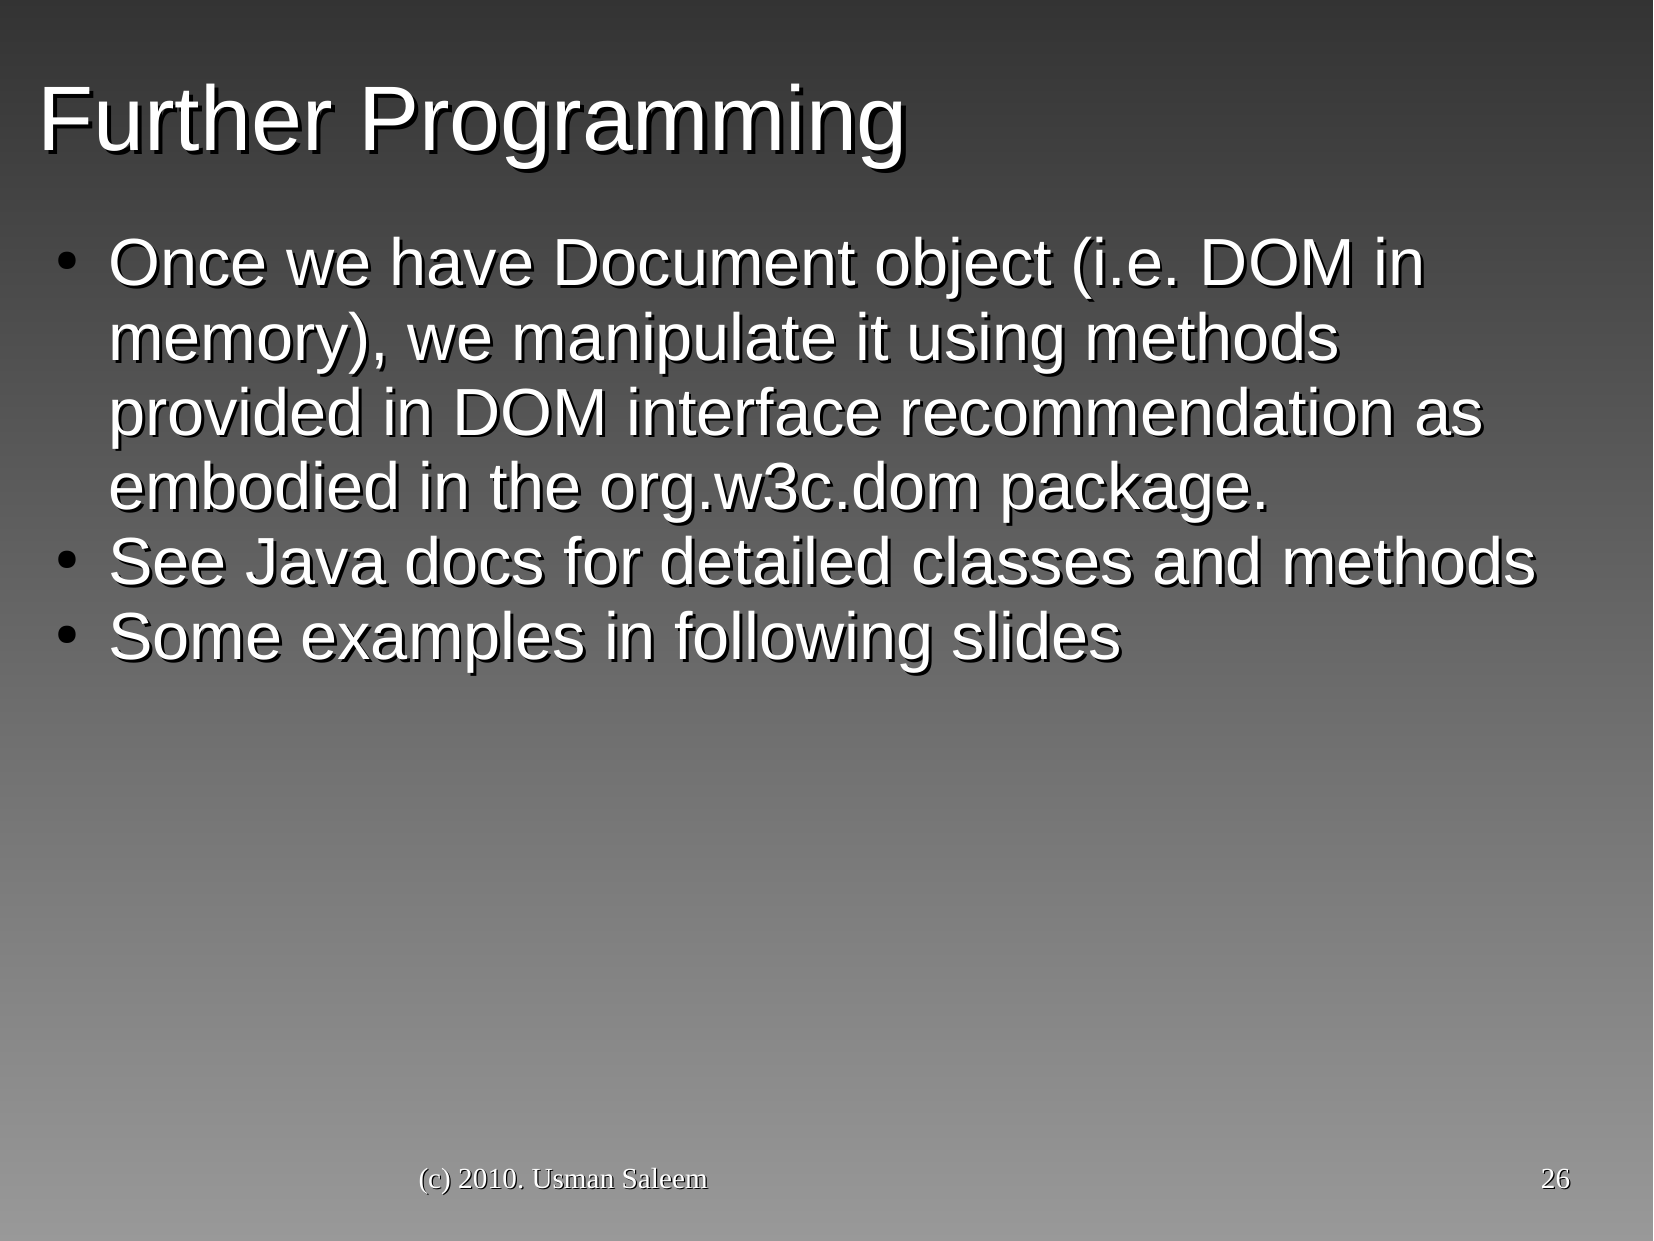

# Further Programming
Once we have Document object (i.e. DOM in memory), we manipulate it using methods provided in DOM interface recommendation as embodied in the org.w3c.dom package.
See Java docs for detailed classes and methods
Some examples in following slides
(c) 2010. Usman Saleem
26